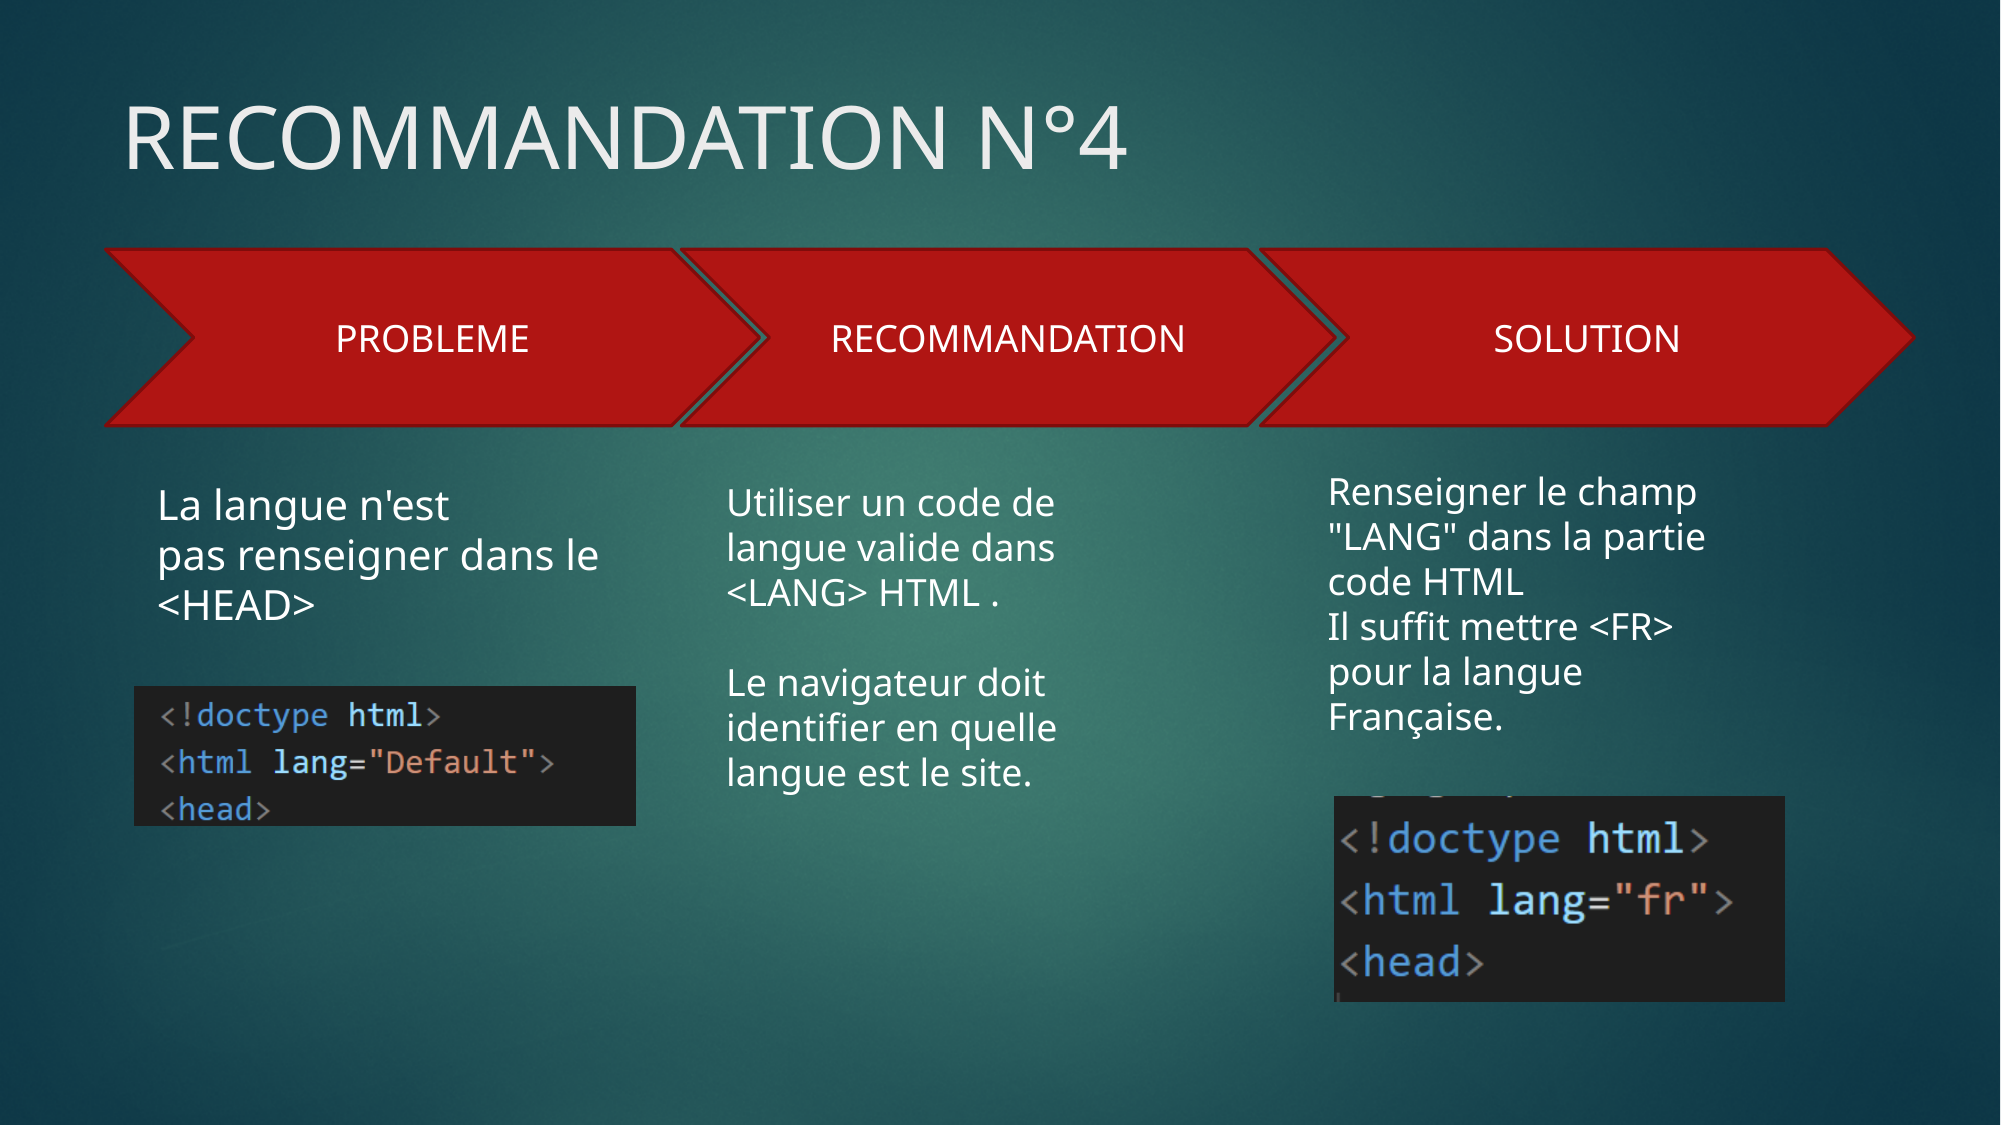

# RECOMMANDATION N°4
PROBLEME
RECOMMANDATION
SOLUTION
Renseigner le champ "LANG" dans la partie code HTML
Il suffit mettre <FR> pour la langue Française.
La langue n'est pas renseigner dans le <HEAD>
Utiliser un code de langue valide dans <LANG> HTML .
Le navigateur doit identifier en quelle langue est le site.